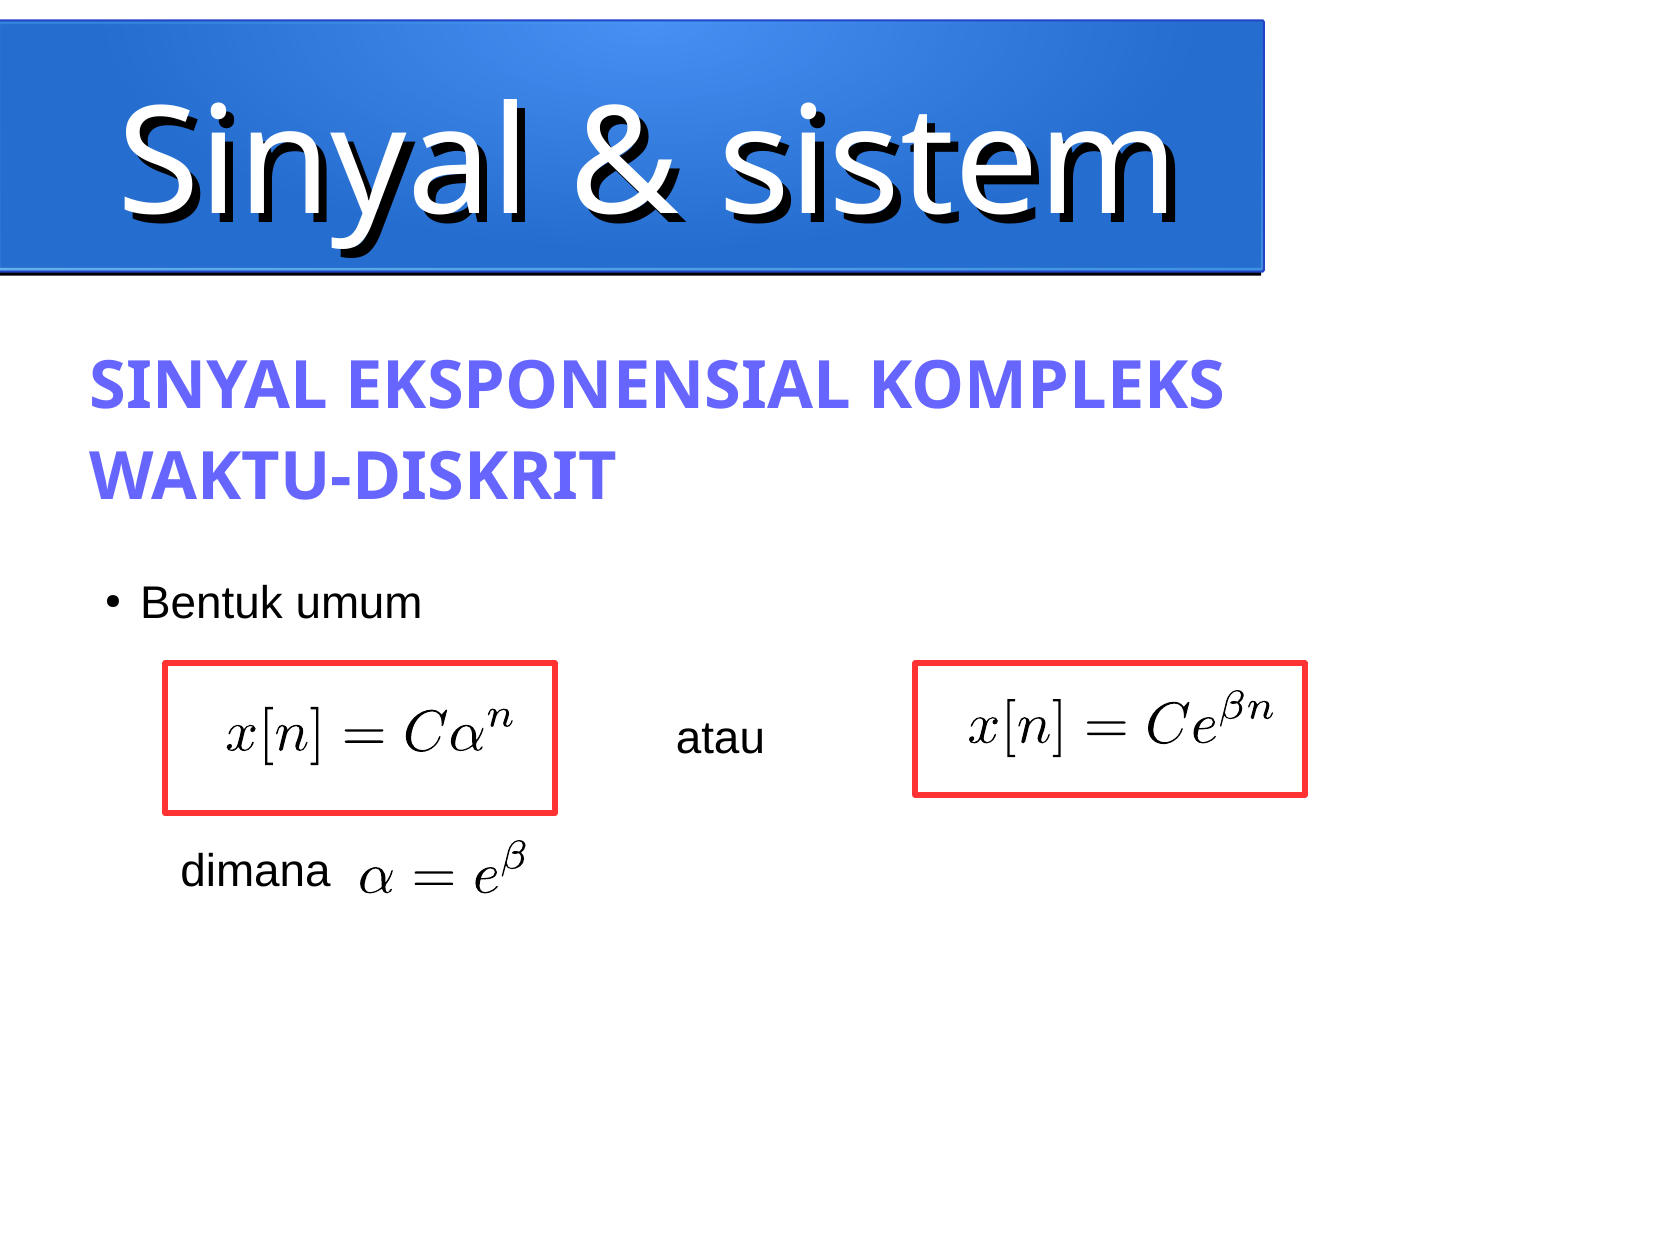

Sinyal & sistem
SINYAL EKSPONENSIAL KOMPLEKS
WAKTU-DISKRIT
Bentuk umum
atau
dimana